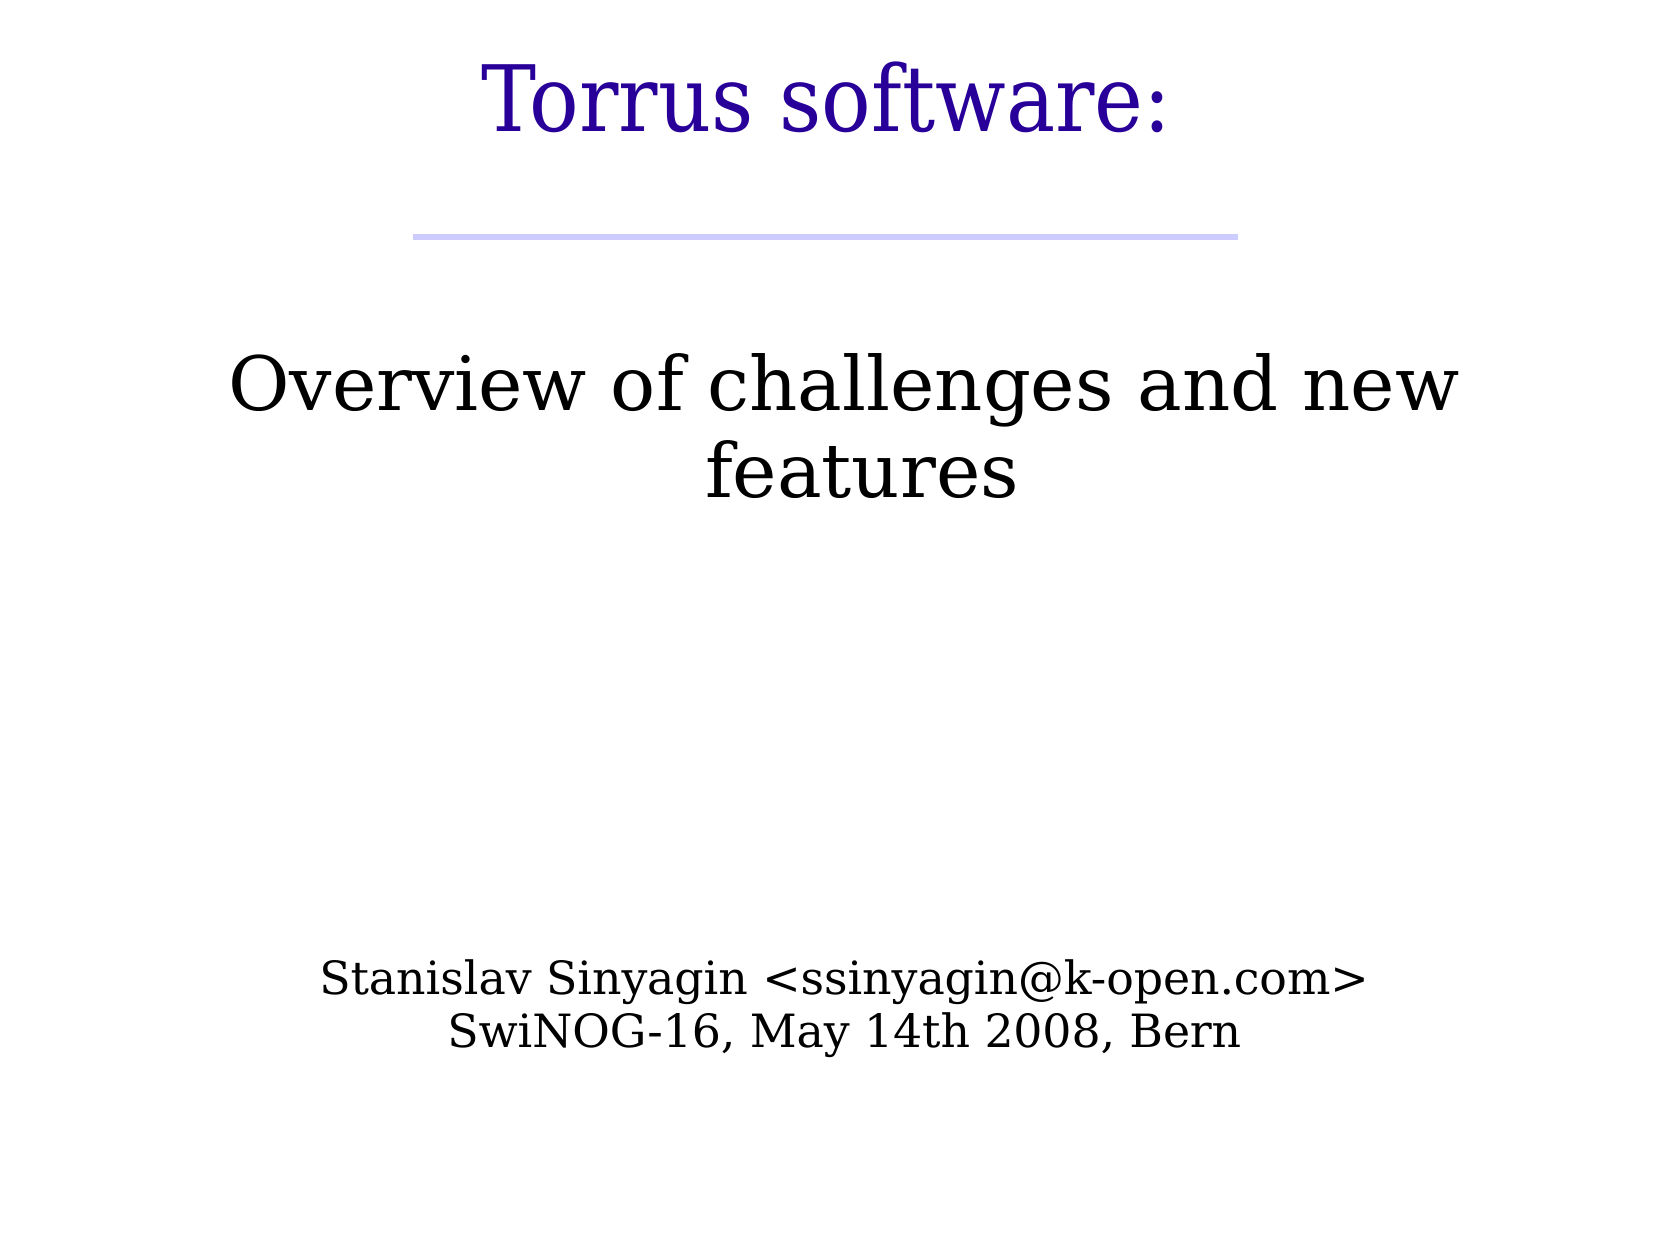

# Torrus software:
Overview of challenges and new features
Stanislav Sinyagin <ssinyagin@k-open.com>
SwiNOG-16, May 14th 2008, Bern